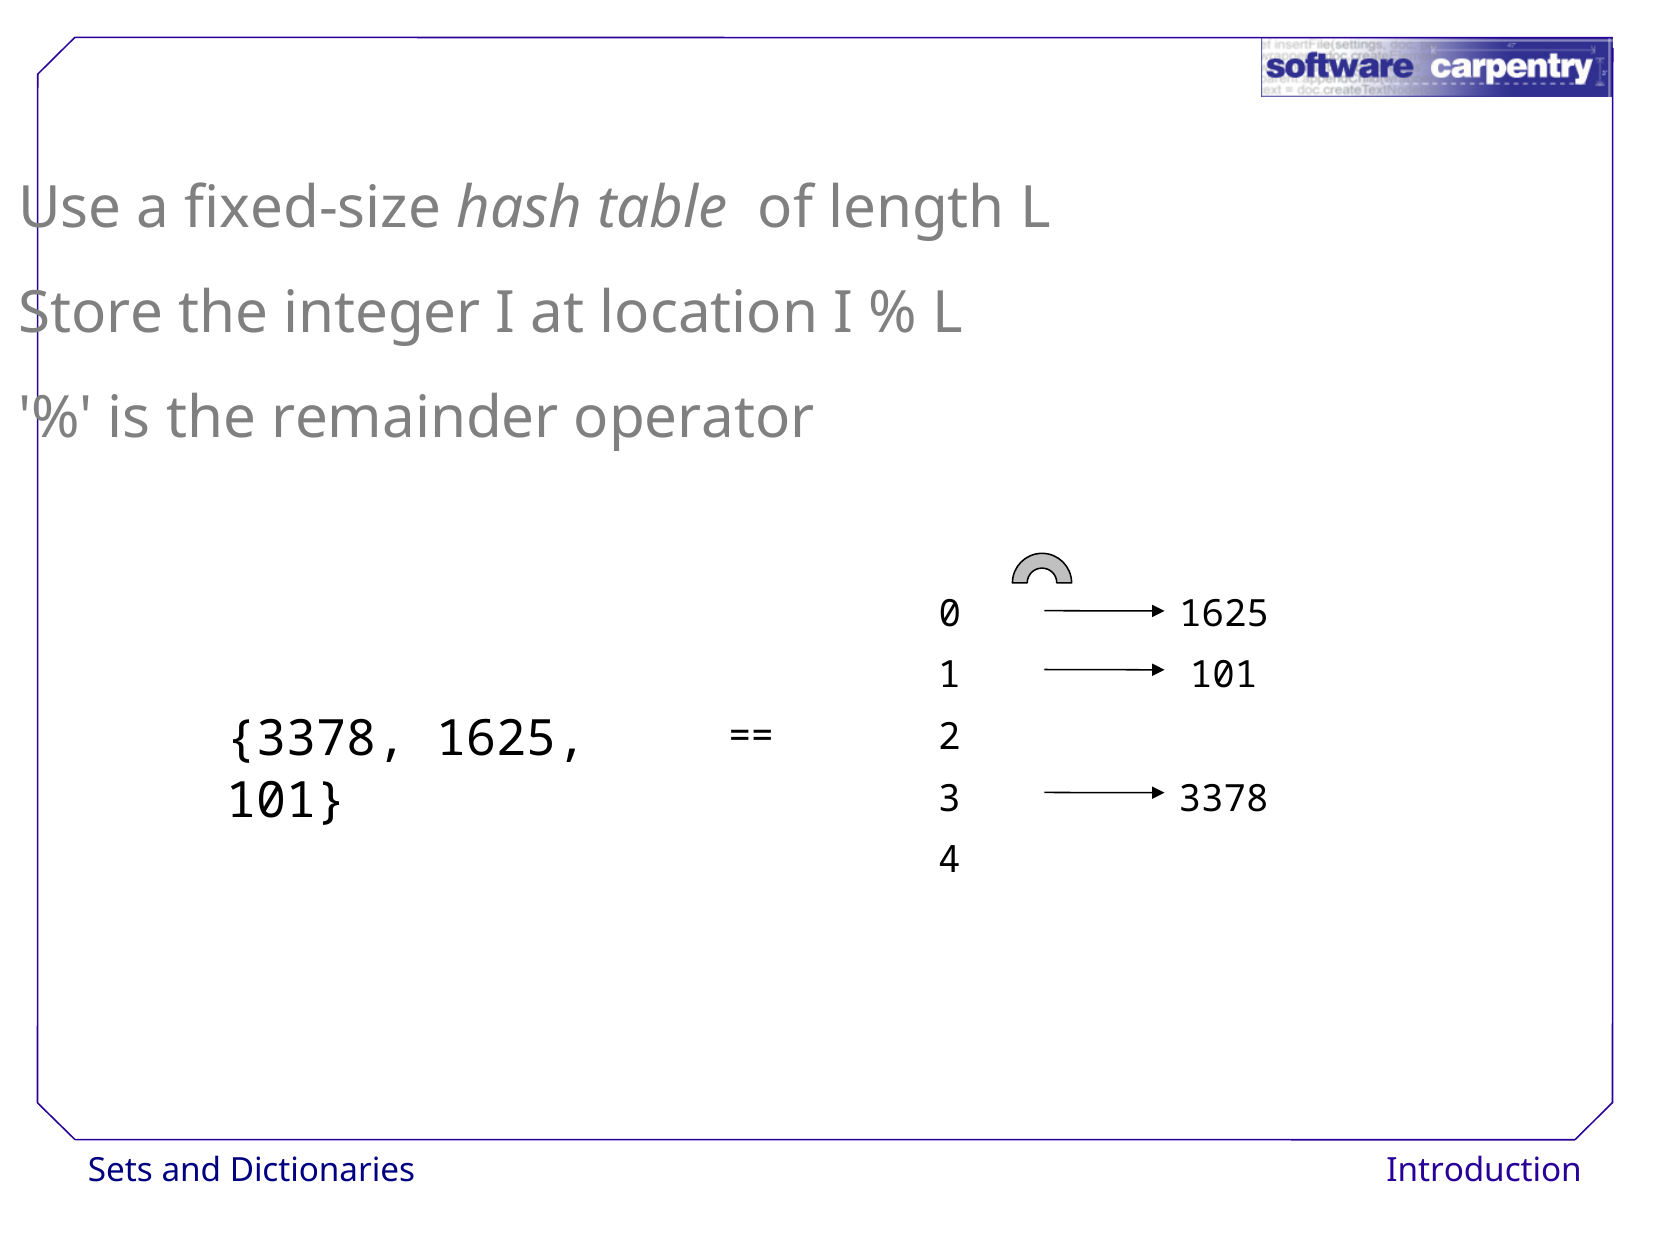

Use a fixed-size hash table of length L
Store the integer I at location I % L
'%' is the remainder operator
0
1625
| |
| --- |
| |
| |
| |
| |
1
101
{3378, 1625, 101}
==
2
3
3378
4